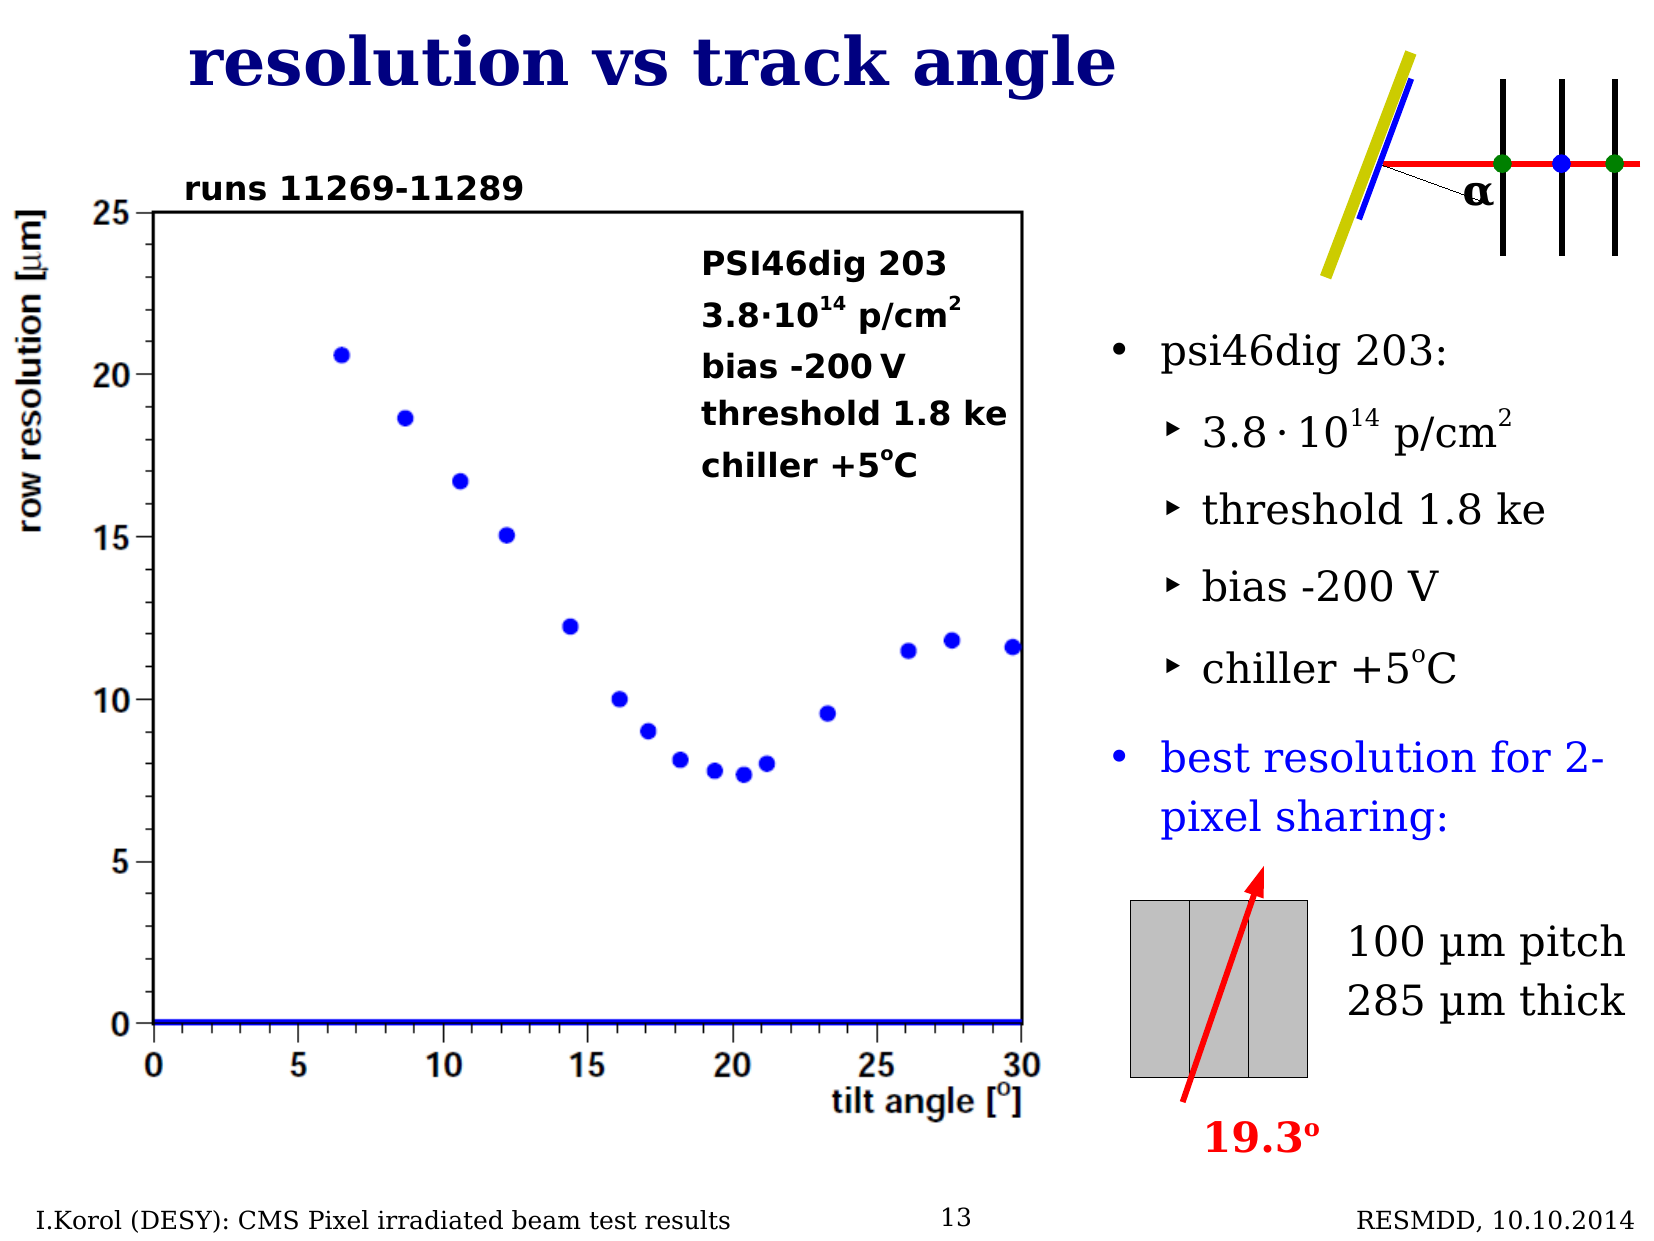

# resolution vs track angle
α
runs 11269-11289
PSI46dig 203
3.8·1014 p/cm2
bias -200 V
threshold 1.8 ke
chiller +5oC
psi46dig 203:
3.8 · 1014 p/cm2
threshold 1.8 ke
bias -200 V
chiller +5oC
best resolution for 2-pixel sharing:
100 µm pitch
285 µm thick
19.3o